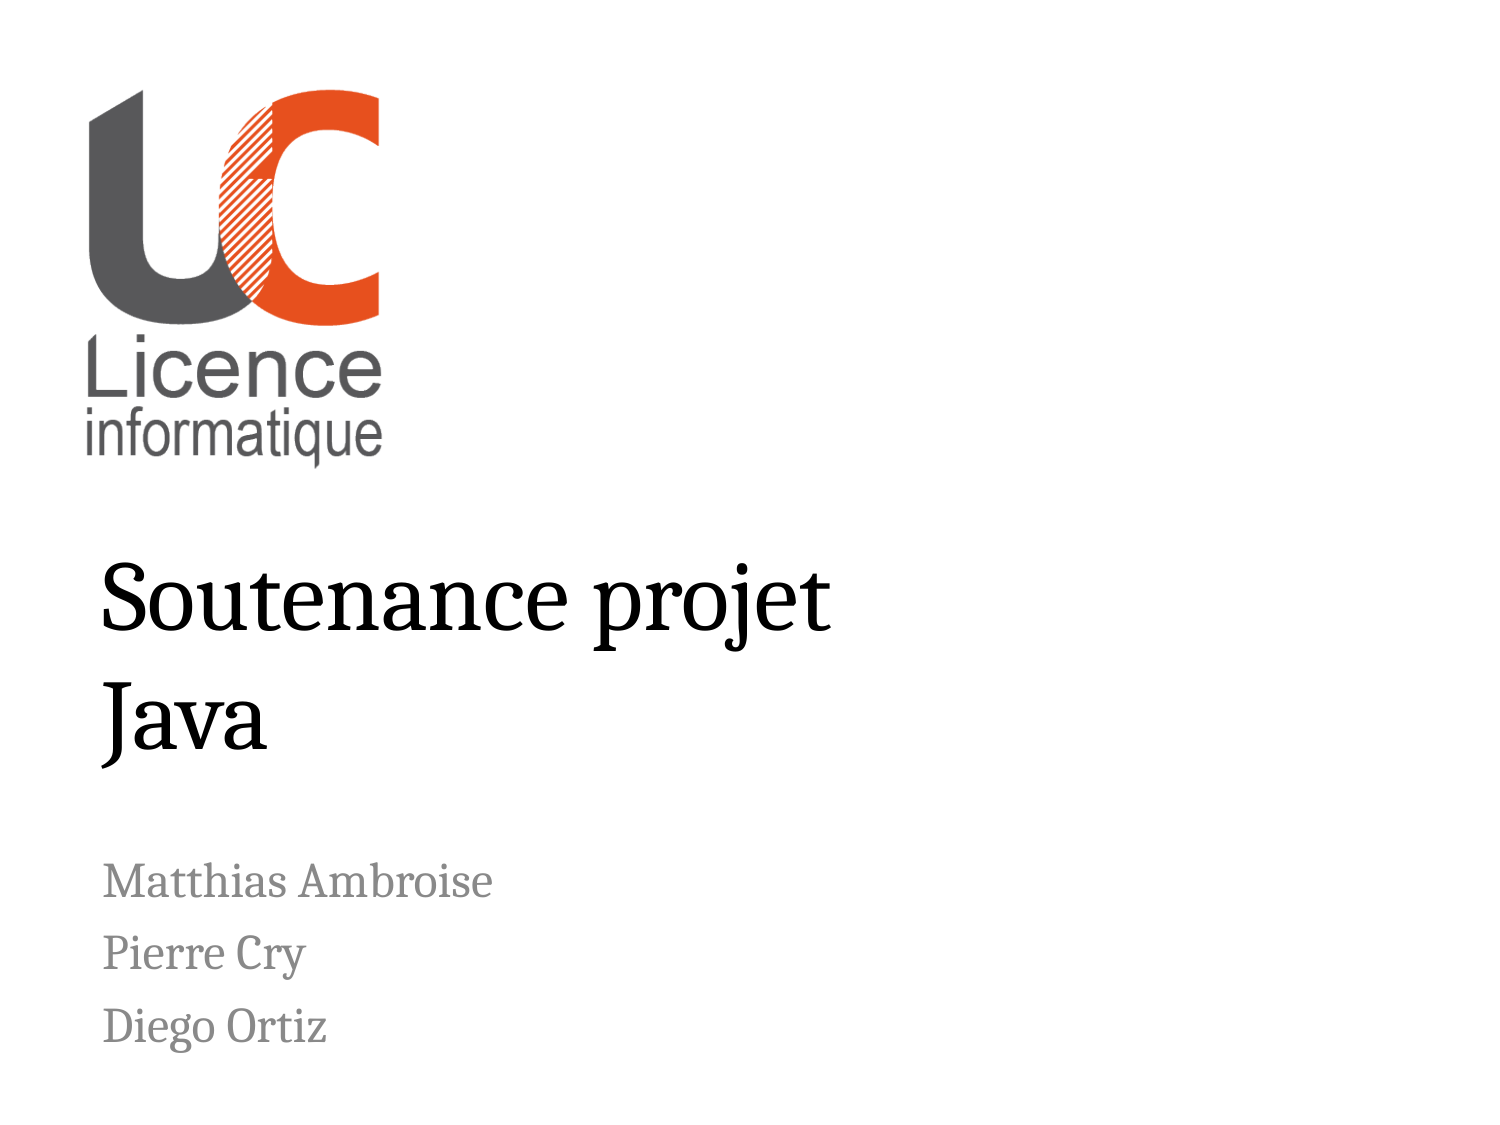

# Soutenance projet Java
Matthias Ambroise
Pierre Cry
Diego Ortiz